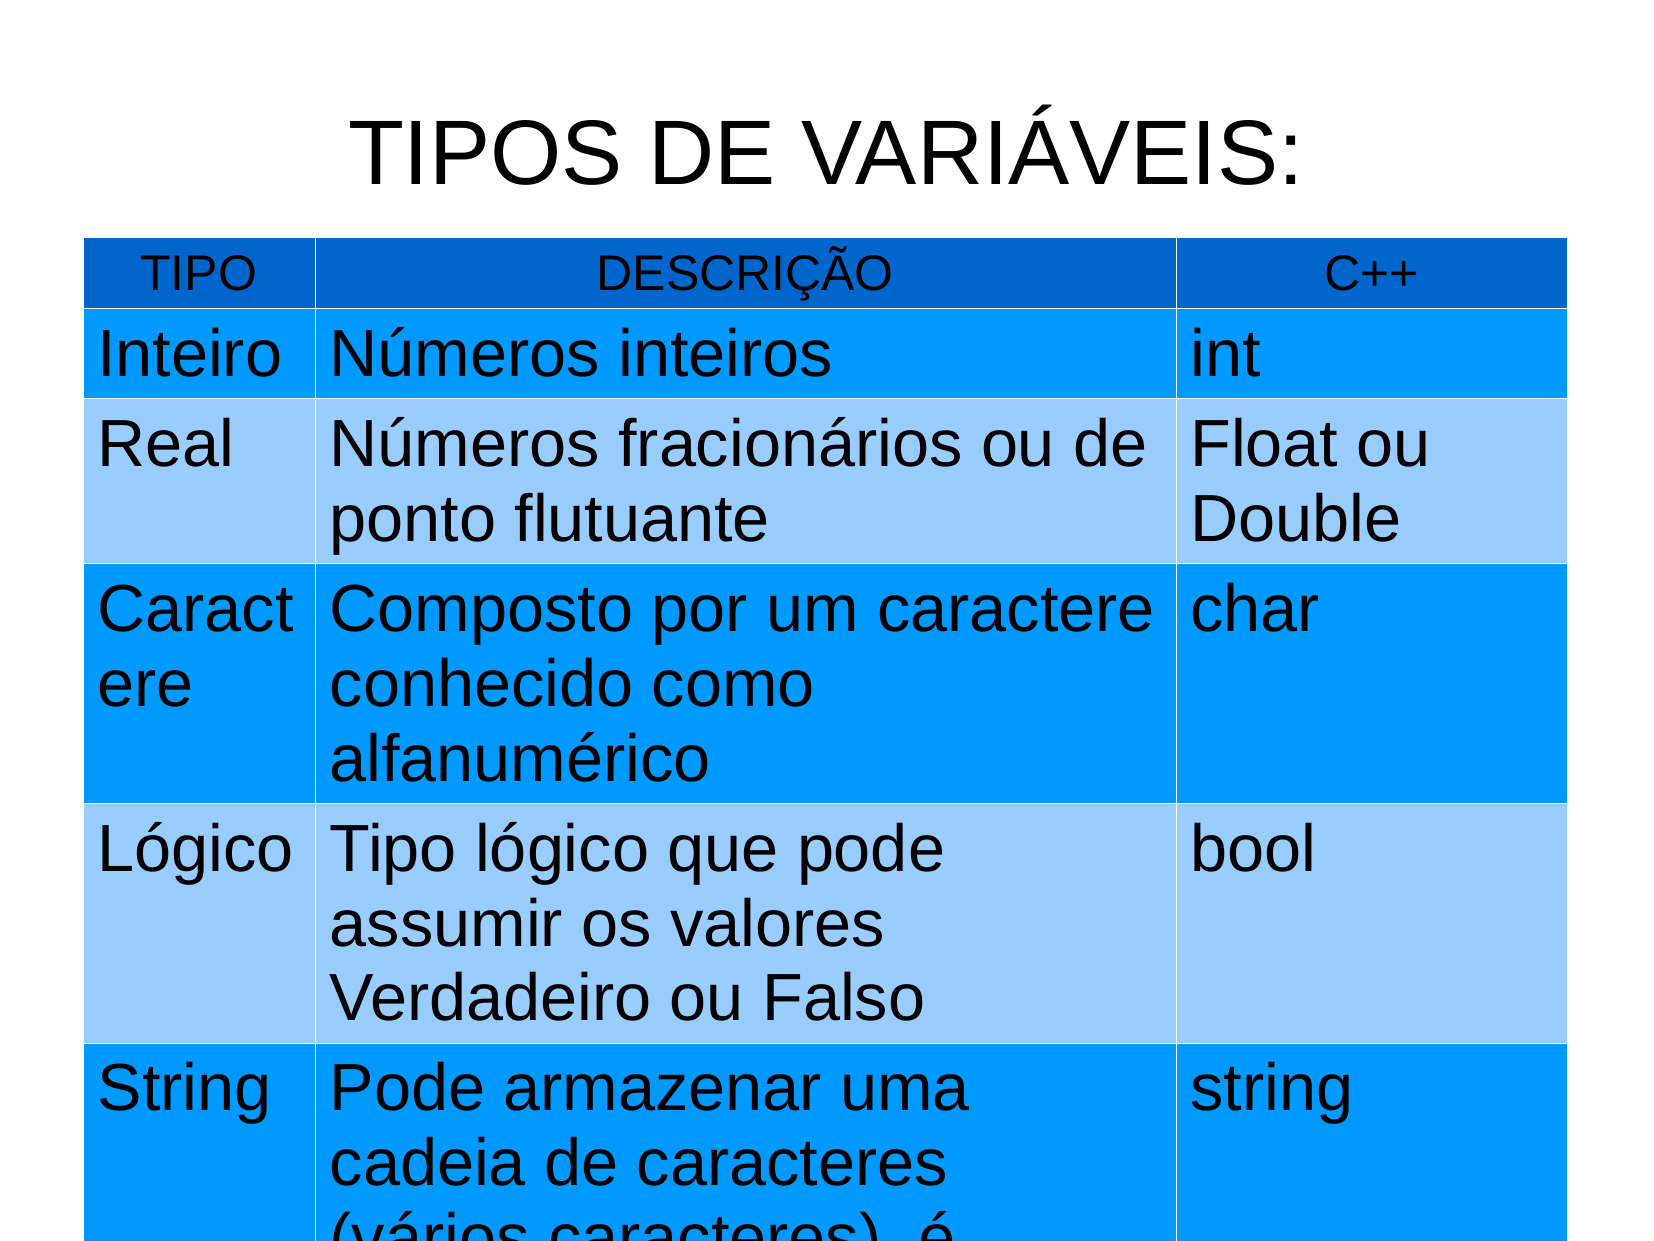

# TIPOS DE VARIÁVEIS:
| TIPO | DESCRIÇÃO | C++ |
| --- | --- | --- |
| Inteiro | Números inteiros | int |
| Real | Números fracionários ou de ponto flutuante | Float ou Double |
| Caractere | Composto por um caractere conhecido como alfanumérico | char |
| Lógico | Tipo lógico que pode assumir os valores Verdadeiro ou Falso | bool |
| String | Pode armazenar uma cadeia de caracteres (vários caracteres), é necessário dar um #include <string> | string |